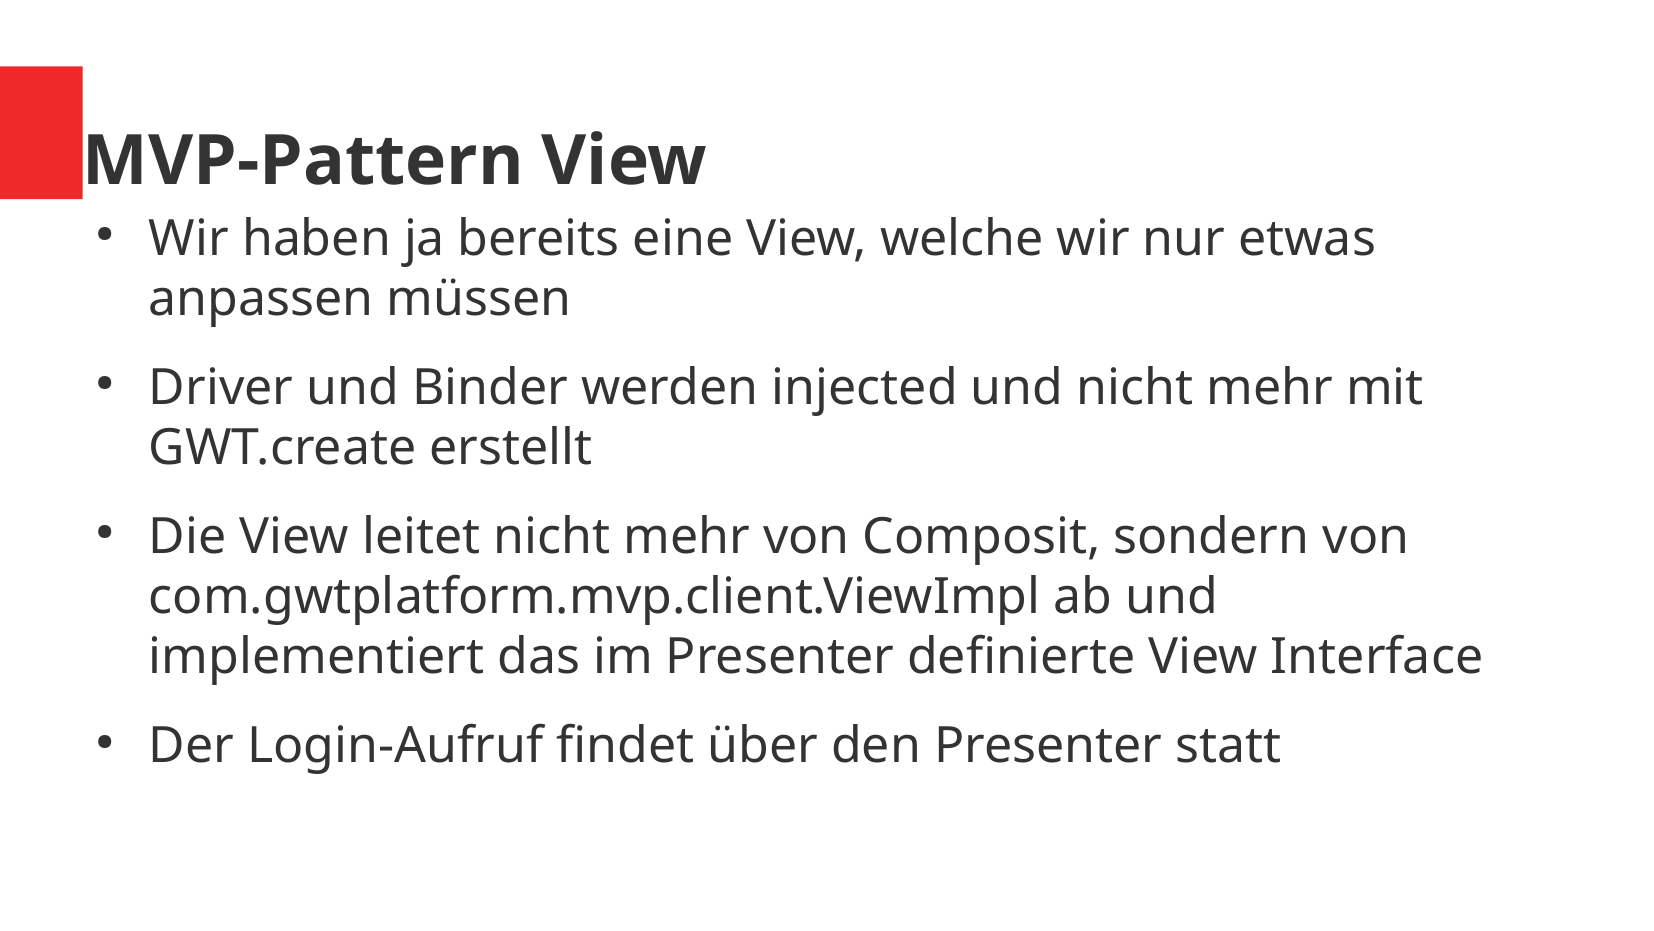

# MVP-Pattern View
Wir haben ja bereits eine View, welche wir nur etwas anpassen müssen
Driver und Binder werden injected und nicht mehr mit GWT.create erstellt
Die View leitet nicht mehr von Composit, sondern von com.gwtplatform.mvp.client.ViewImpl ab und implementiert das im Presenter definierte View Interface
Der Login-Aufruf findet über den Presenter statt